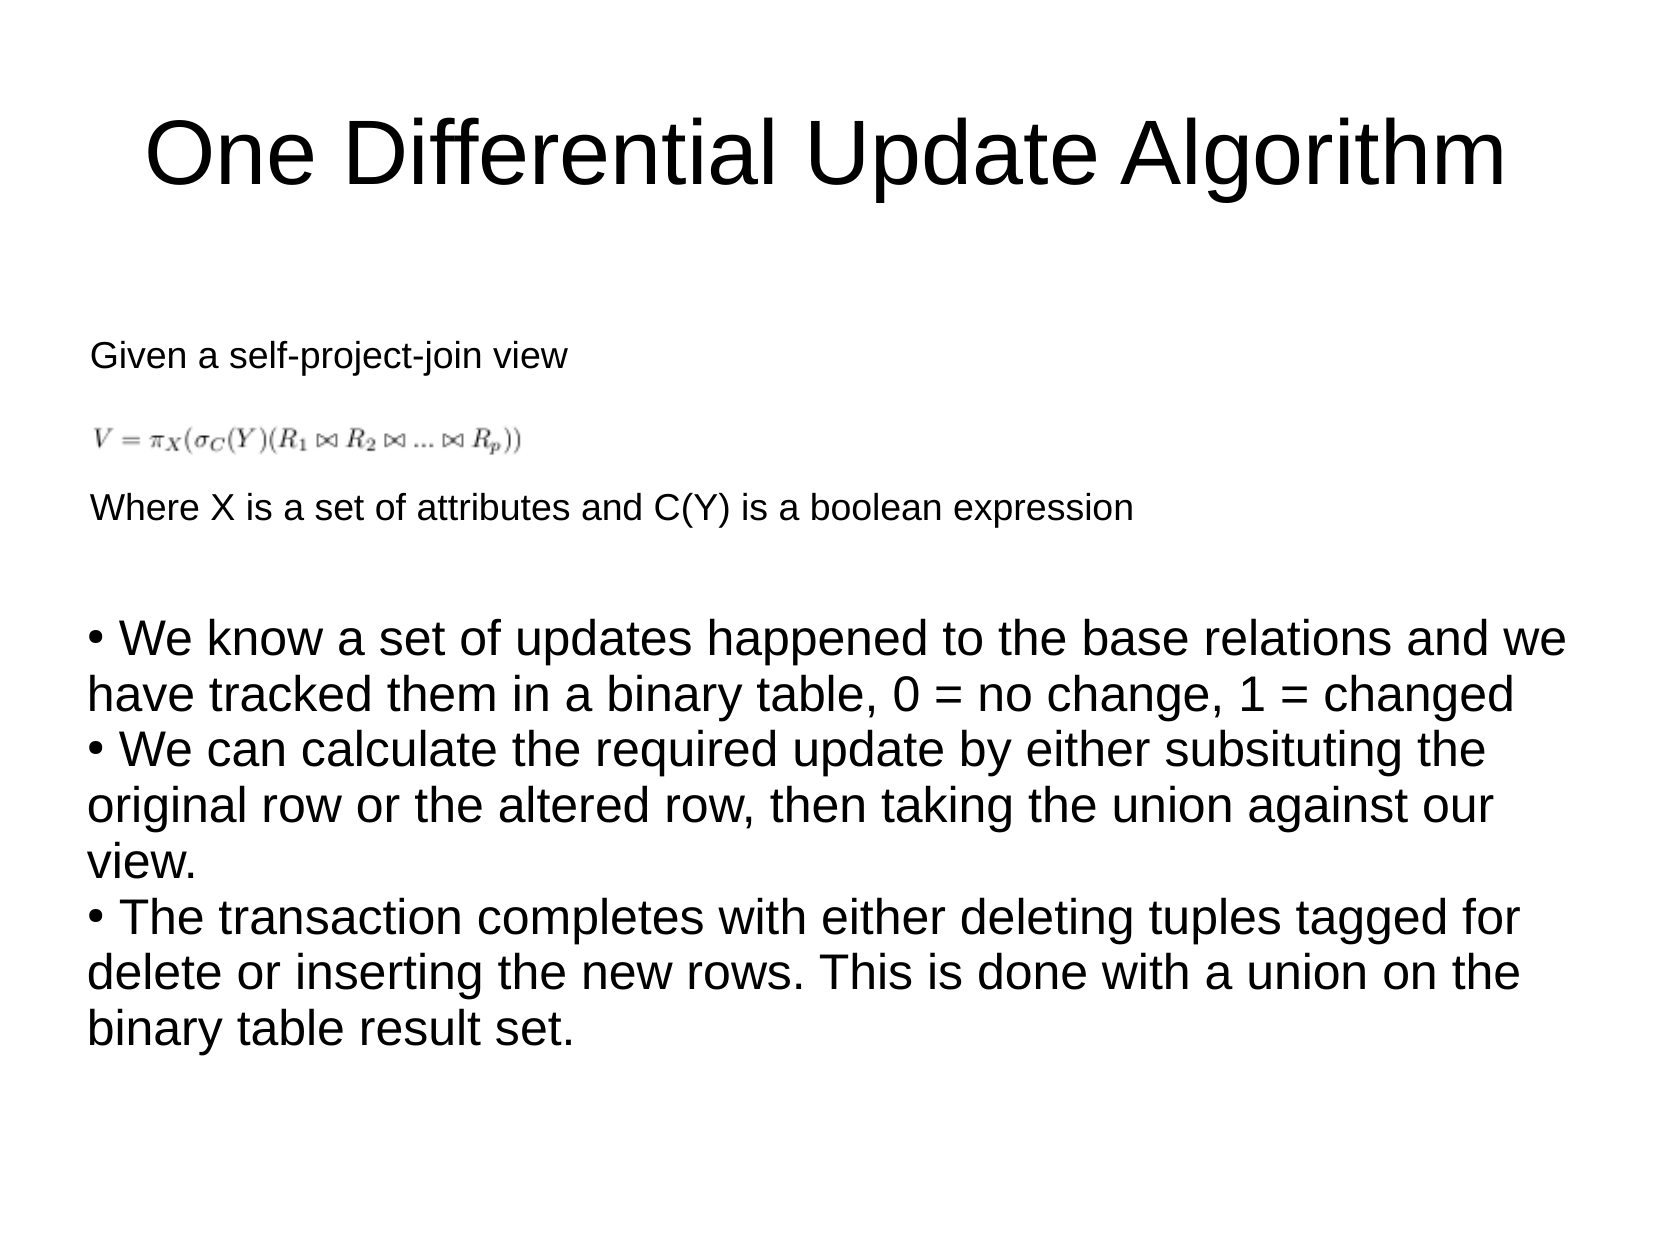

# One Differential Update Algorithm
Given a self-project-join view
Where X is a set of attributes and C(Y) is a boolean expression
 We know a set of updates happened to the base relations and we have tracked them in a binary table, 0 = no change, 1 = changed
 We can calculate the required update by either subsituting the original row or the altered row, then taking the union against our view.
 The transaction completes with either deleting tuples tagged for delete or inserting the new rows. This is done with a union on the binary table result set.